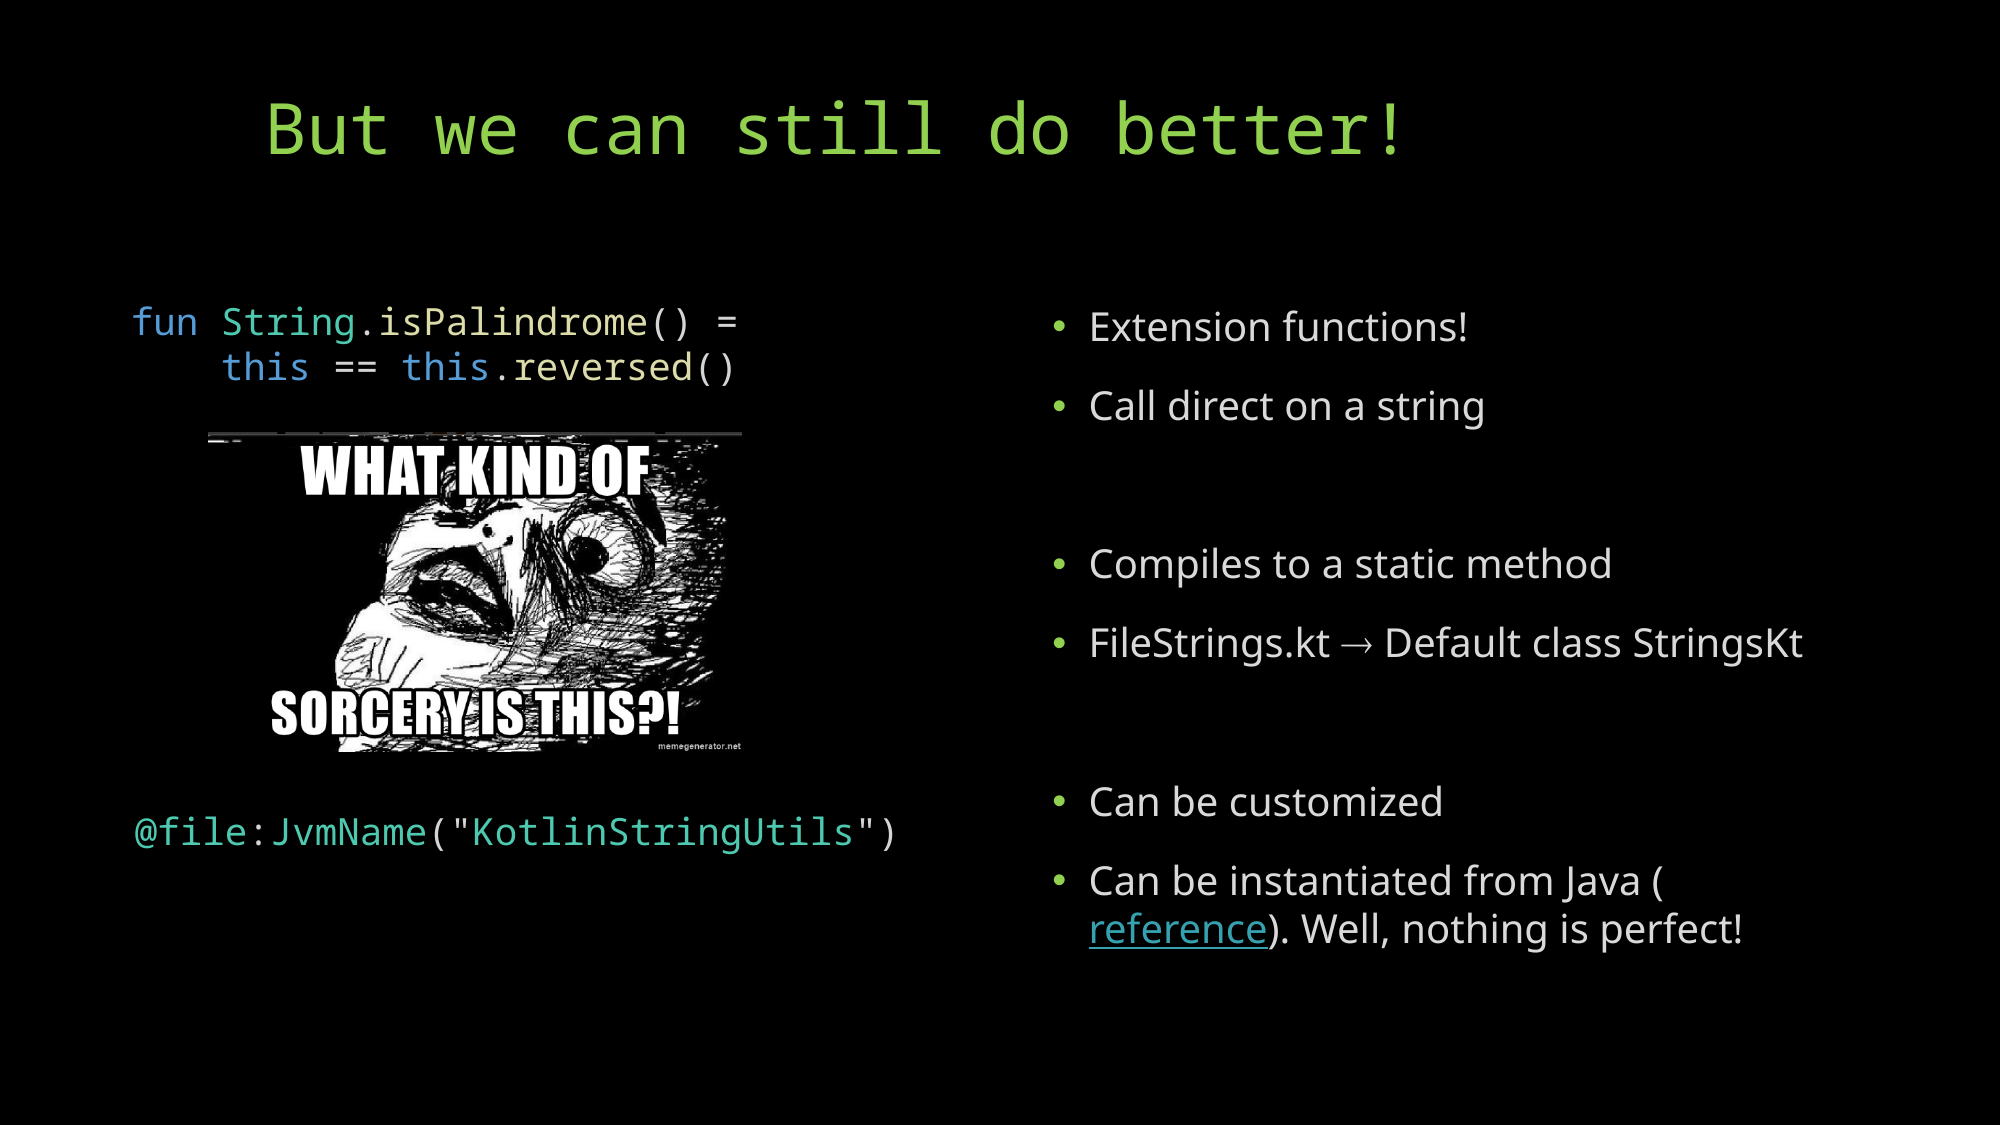

# But we can still do better!
fun String.isPalindrome() =
    this == this.reversed()
Extension functions!
Call direct on a string
Compiles to a static method
FileStrings.kt  Default class StringsKt
Can be customized
Can be instantiated from Java (reference). Well, nothing is perfect!
@file:JvmName("KotlinStringUtils")